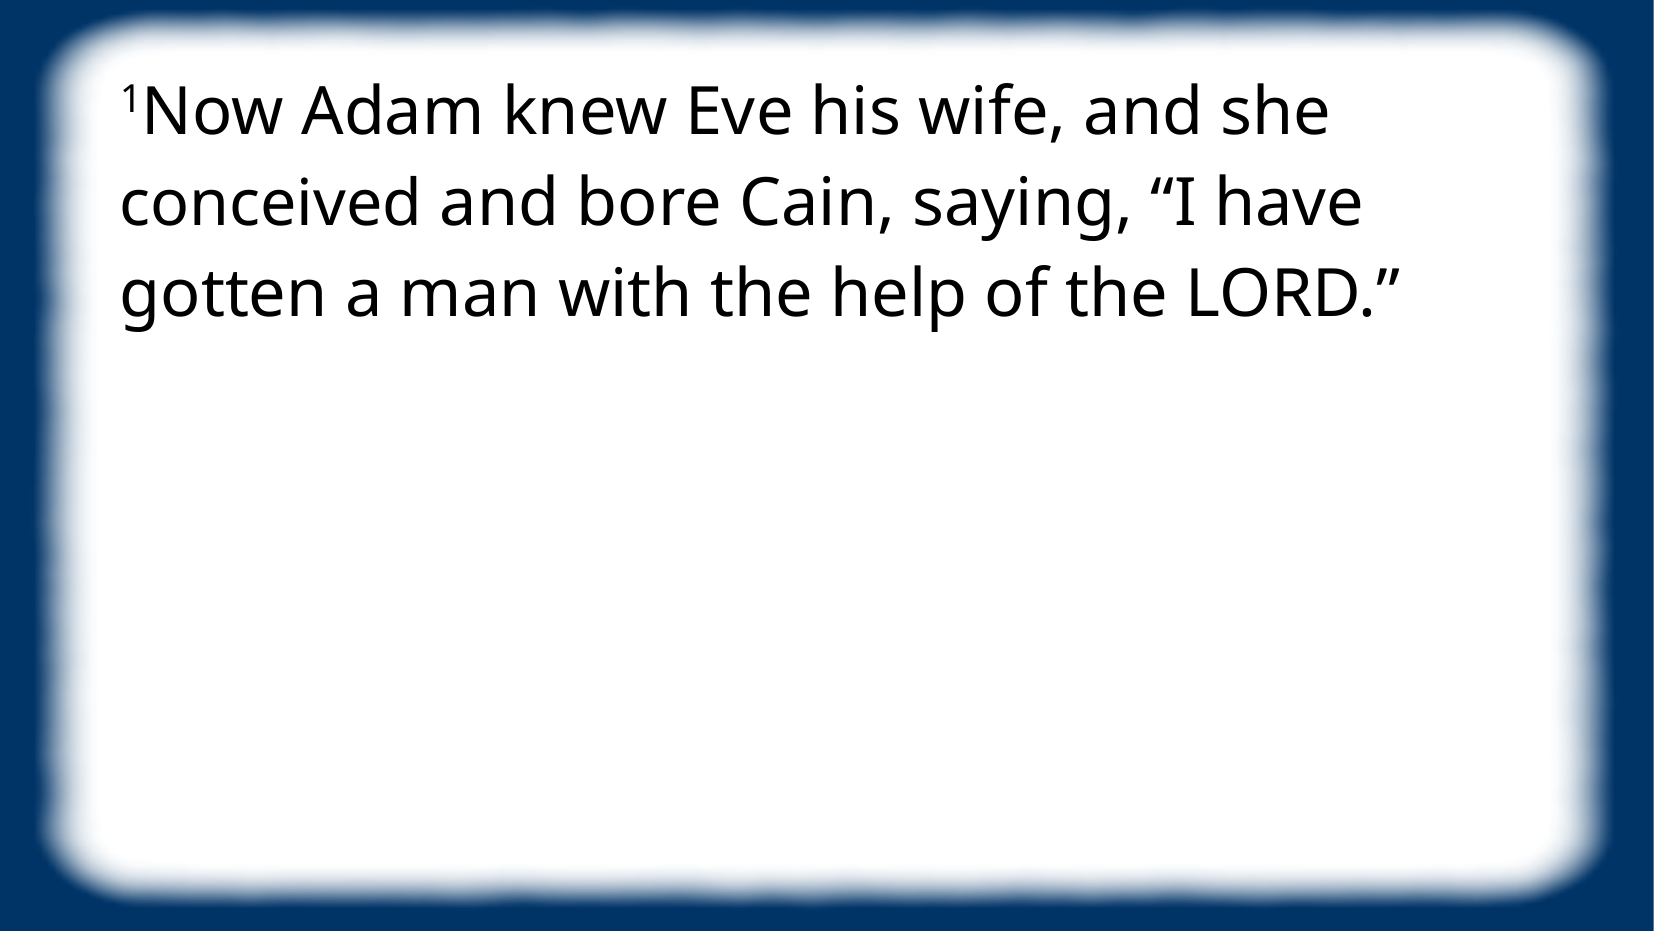

1Now Adam knew Eve his wife, and she conceived and bore Cain, saying, “I have gotten a man with the help of the LORD.”